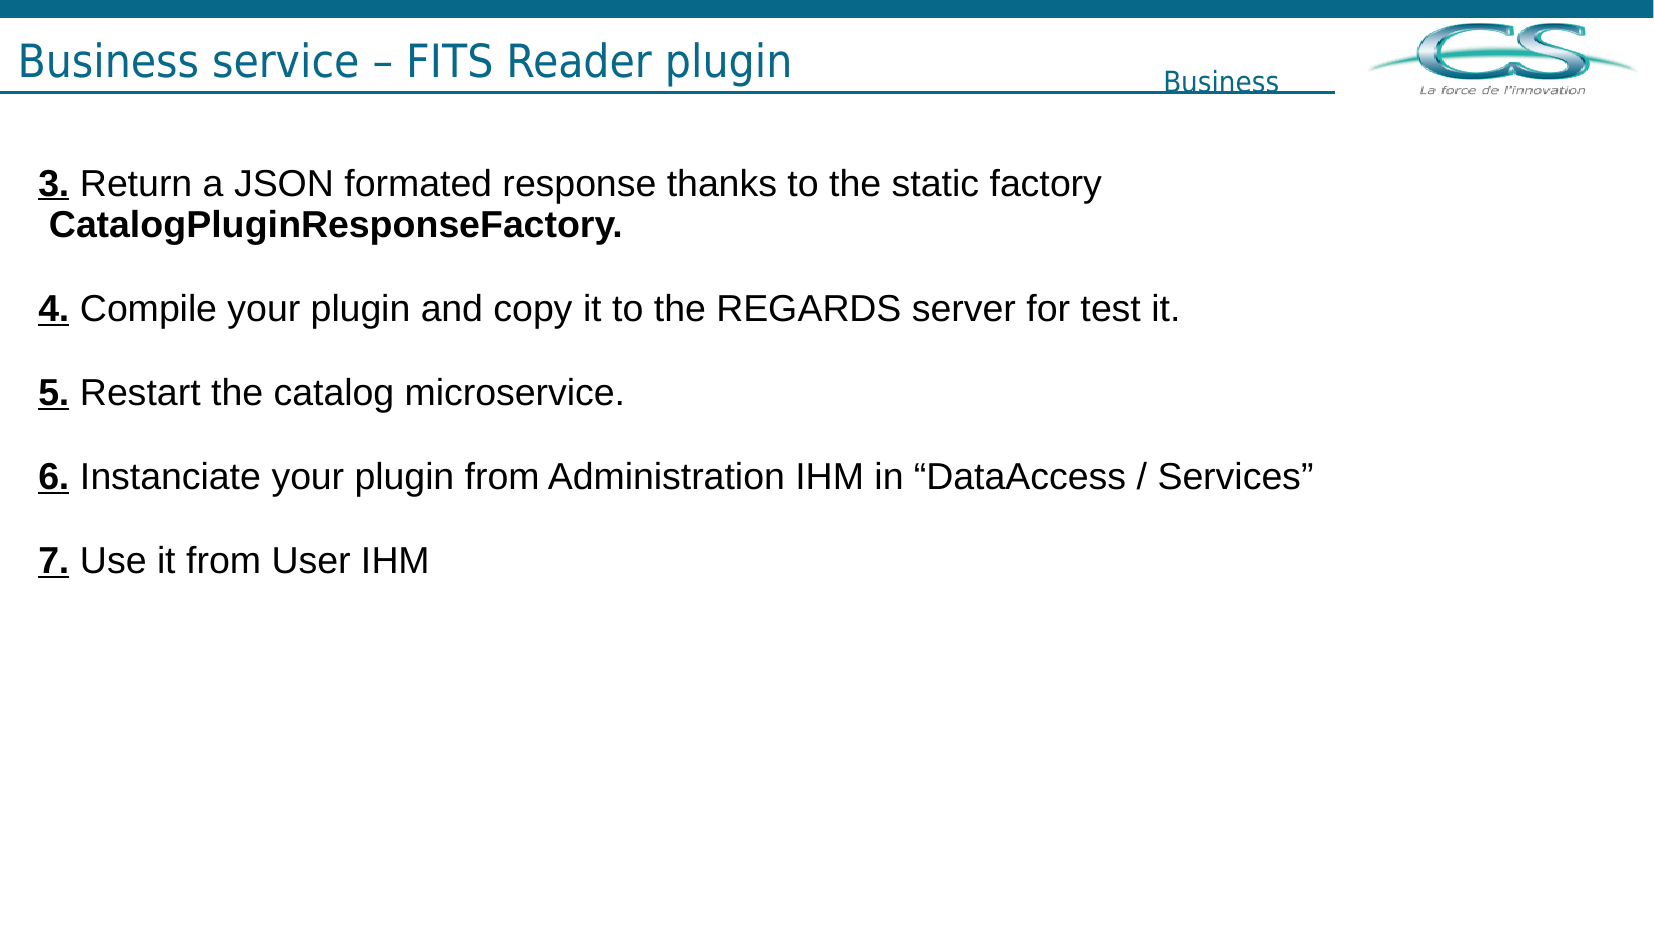

Business service – FITS Reader plugin
Business
#
3. Return a JSON formated response thanks to the static factory
 CatalogPluginResponseFactory.
4. Compile your plugin and copy it to the REGARDS server for test it.
5. Restart the catalog microservice.
6. Instanciate your plugin from Administration IHM in “DataAccess / Services”
7. Use it from User IHM